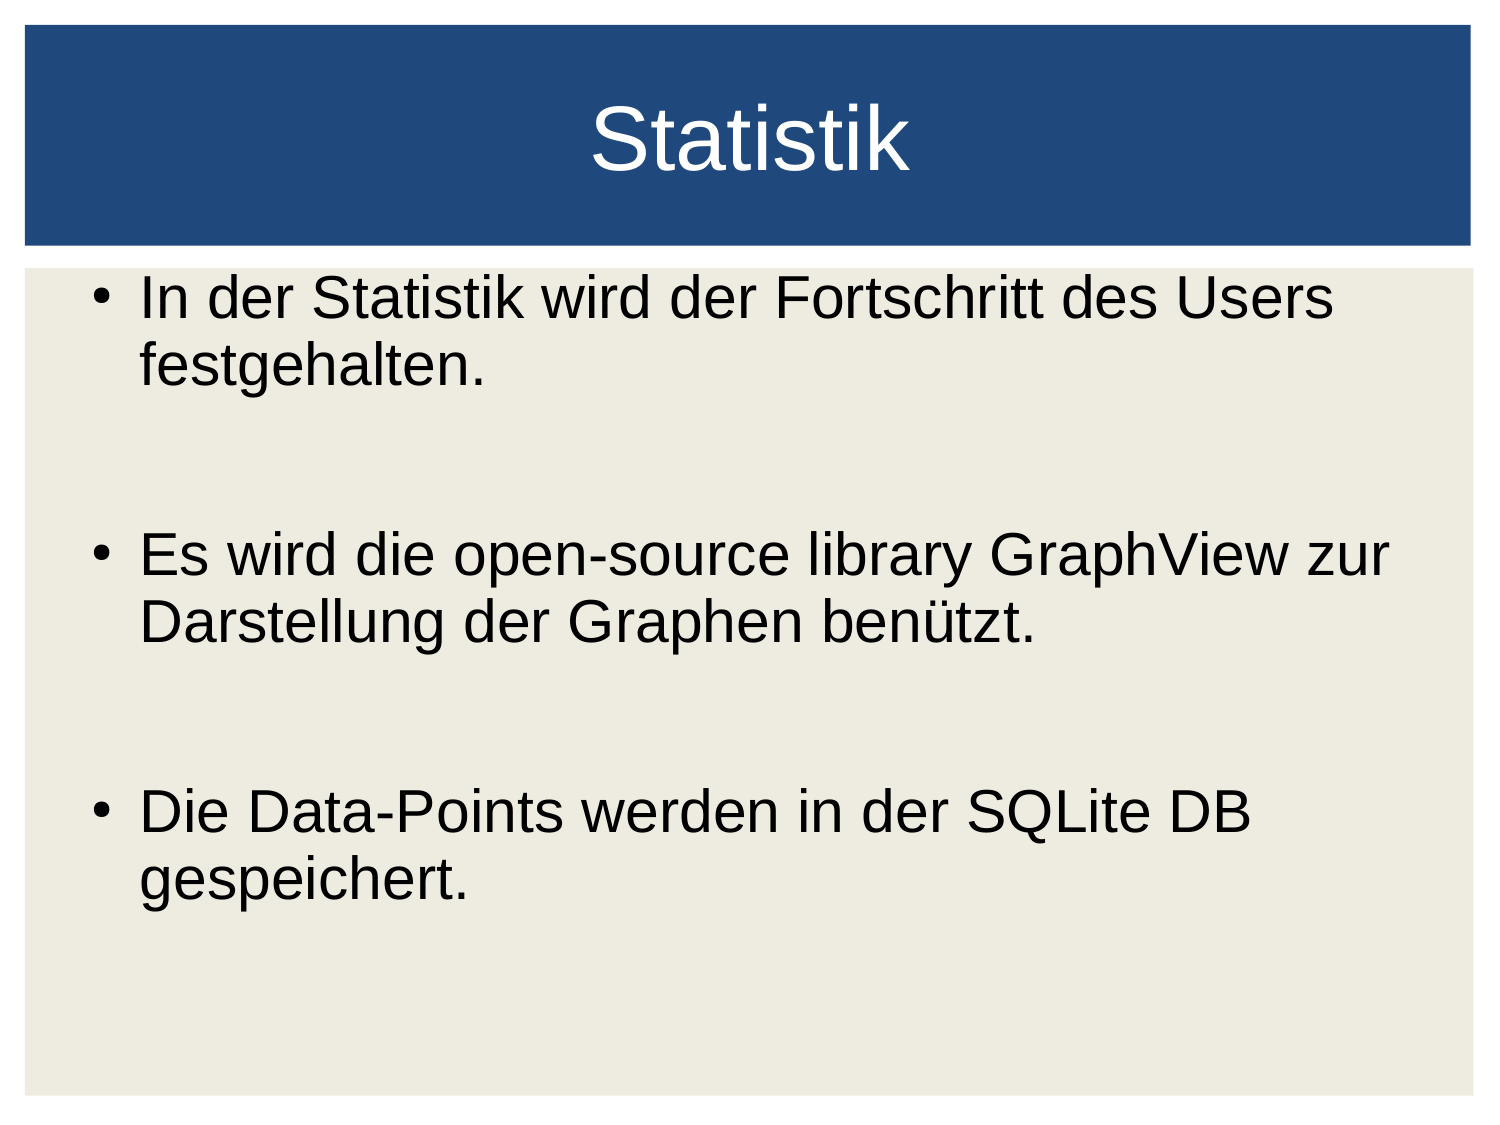

# Statistik
In der Statistik wird der Fortschritt des Users festgehalten.
Es wird die open-source library GraphView zur Darstellung der Graphen benützt.
Die Data-Points werden in der SQLite DB gespeichert.